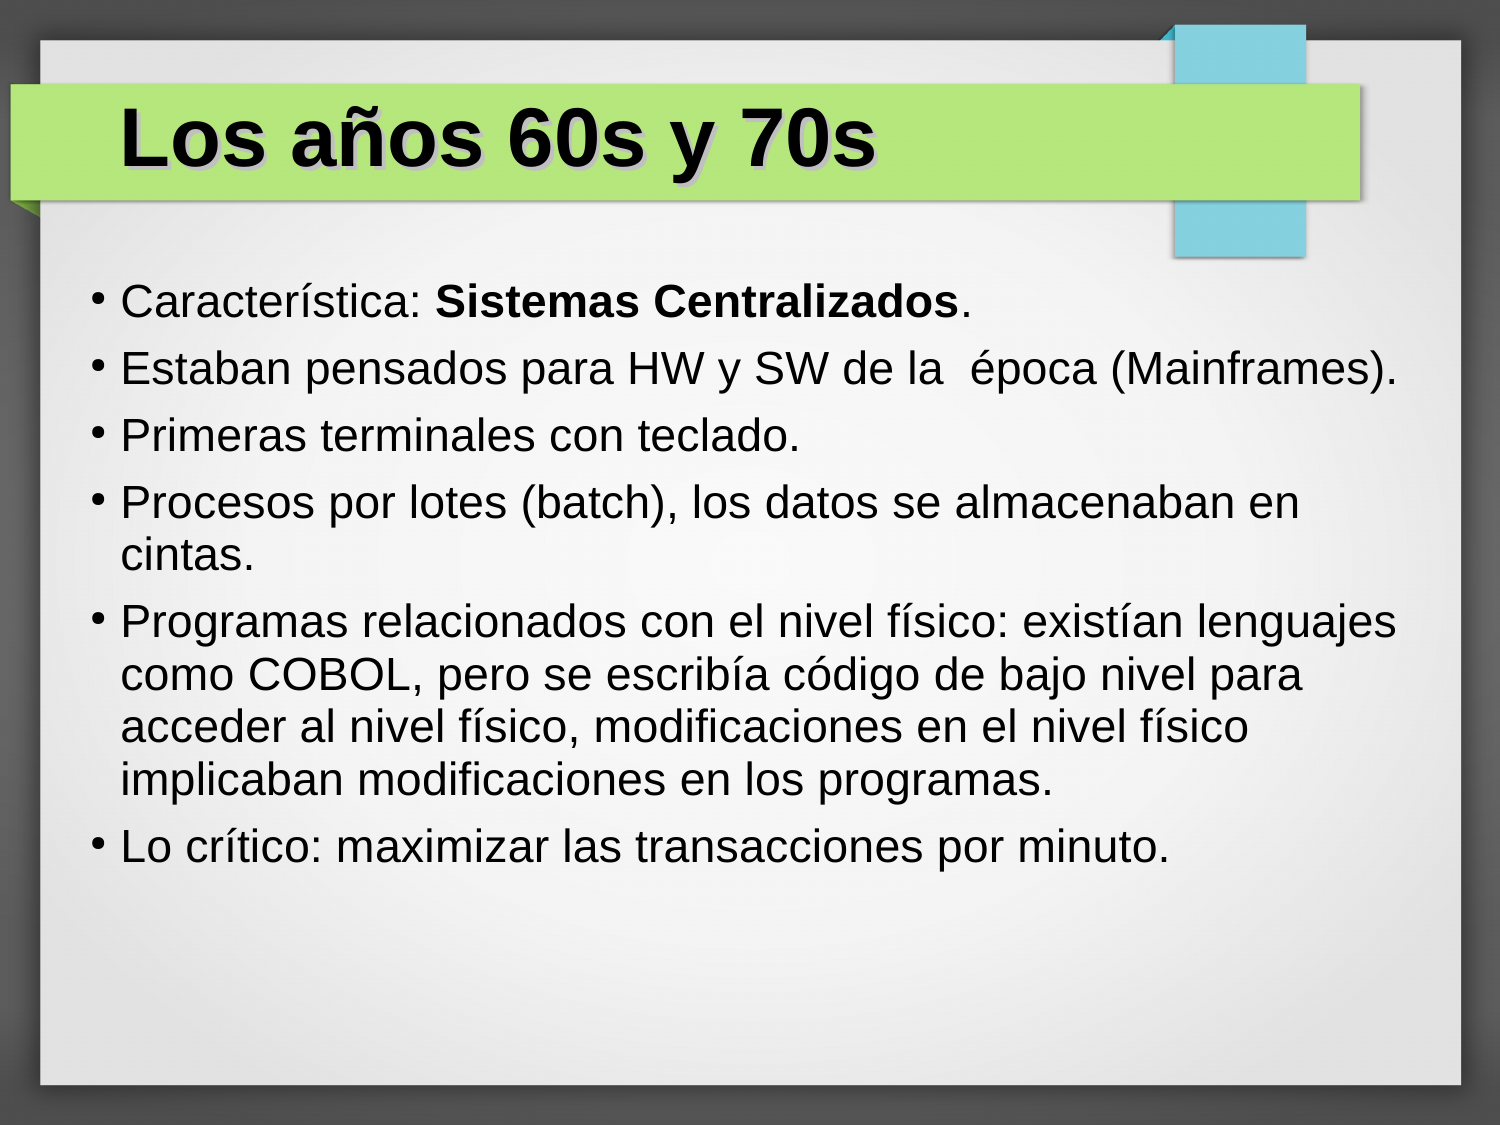

# Los años 60s y 70s
Característica: Sistemas Centralizados.
Estaban pensados para HW y SW de la época (Mainframes).
Primeras terminales con teclado.
Procesos por lotes (batch), los datos se almacenaban en cintas.
Programas relacionados con el nivel físico: existían lenguajes como COBOL, pero se escribía código de bajo nivel para acceder al nivel físico, modificaciones en el nivel físico implicaban modificaciones en los programas.
Lo crítico: maximizar las transacciones por minuto.